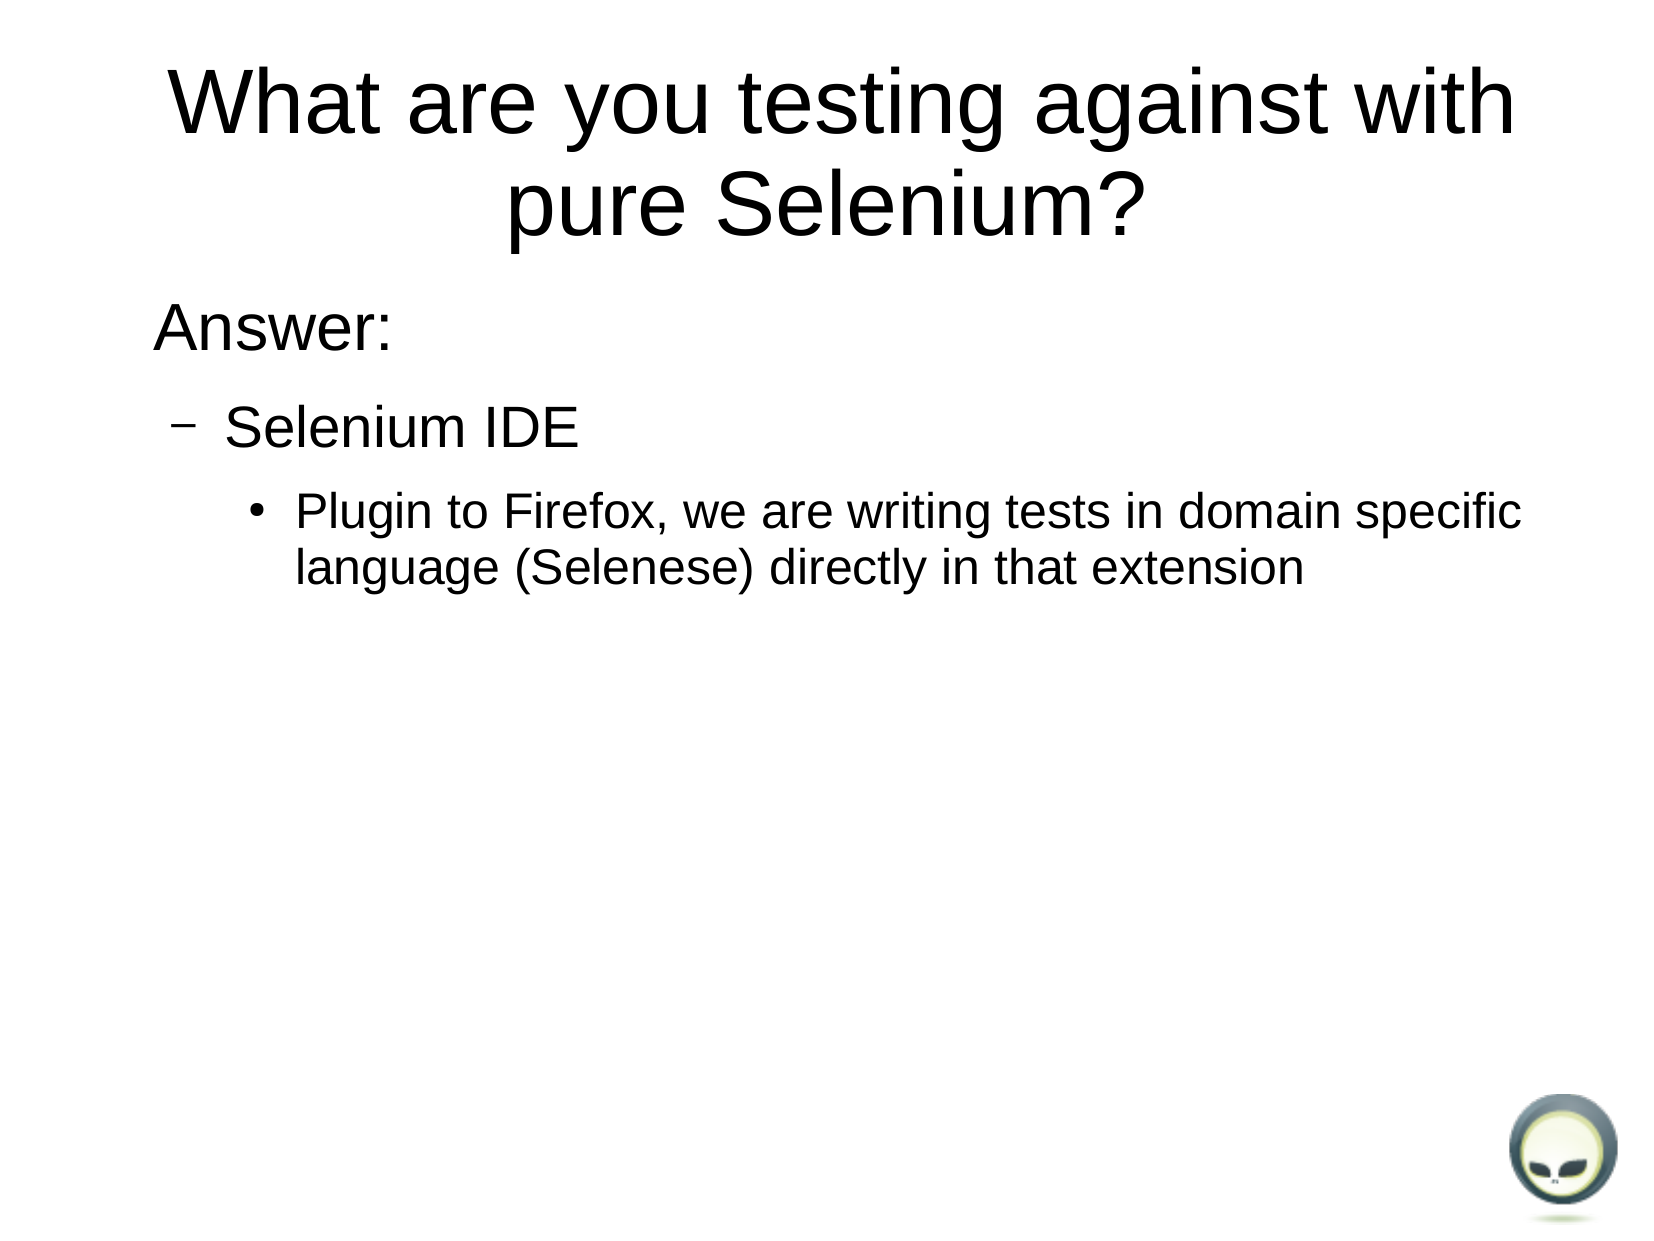

# What are you testing against with pure Selenium?
Answer:
Selenium IDE
Plugin to Firefox, we are writing tests in domain specific language (Selenese) directly in that extension